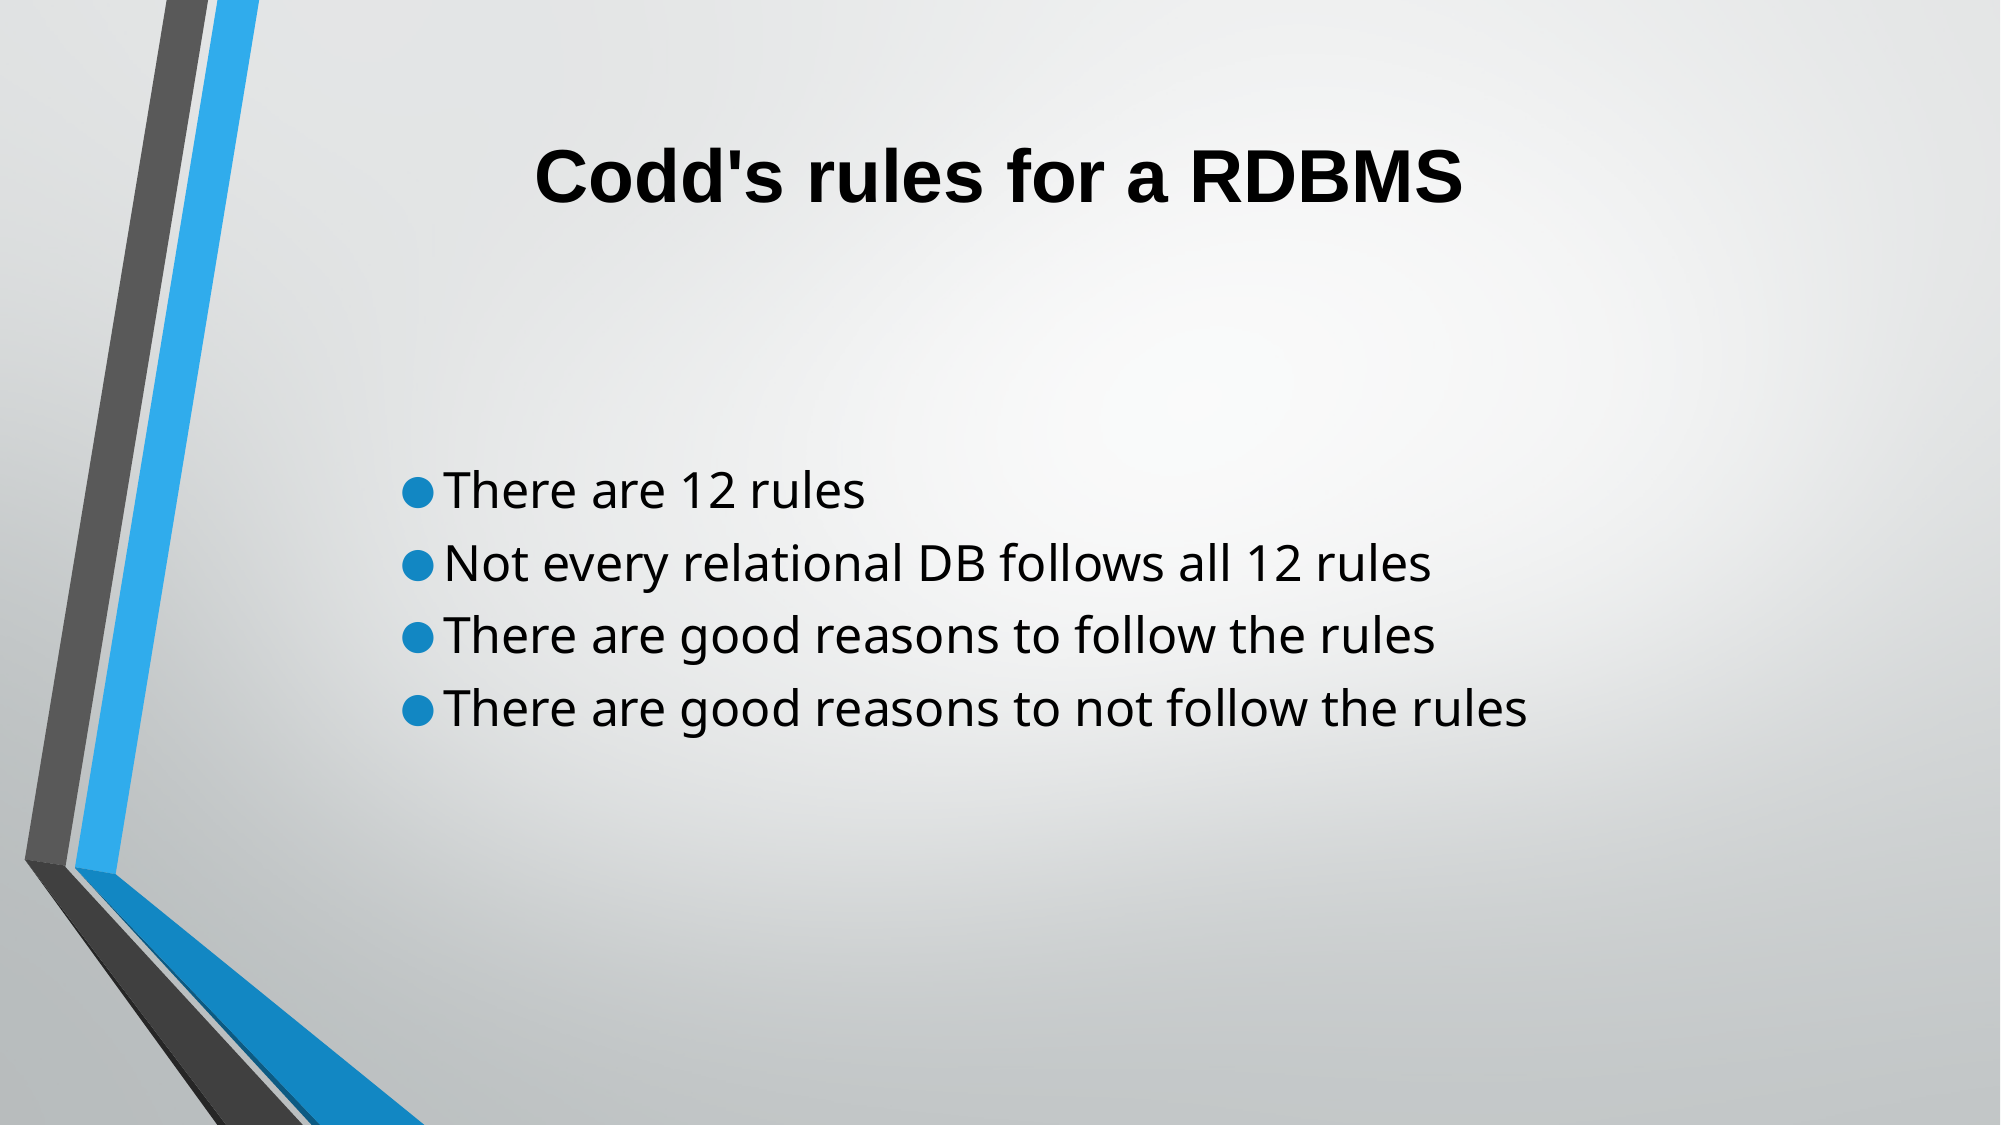

# Codd's rules for a RDBMS
There are 12 rules
Not every relational DB follows all 12 rules
There are good reasons to follow the rules
There are good reasons to not follow the rules